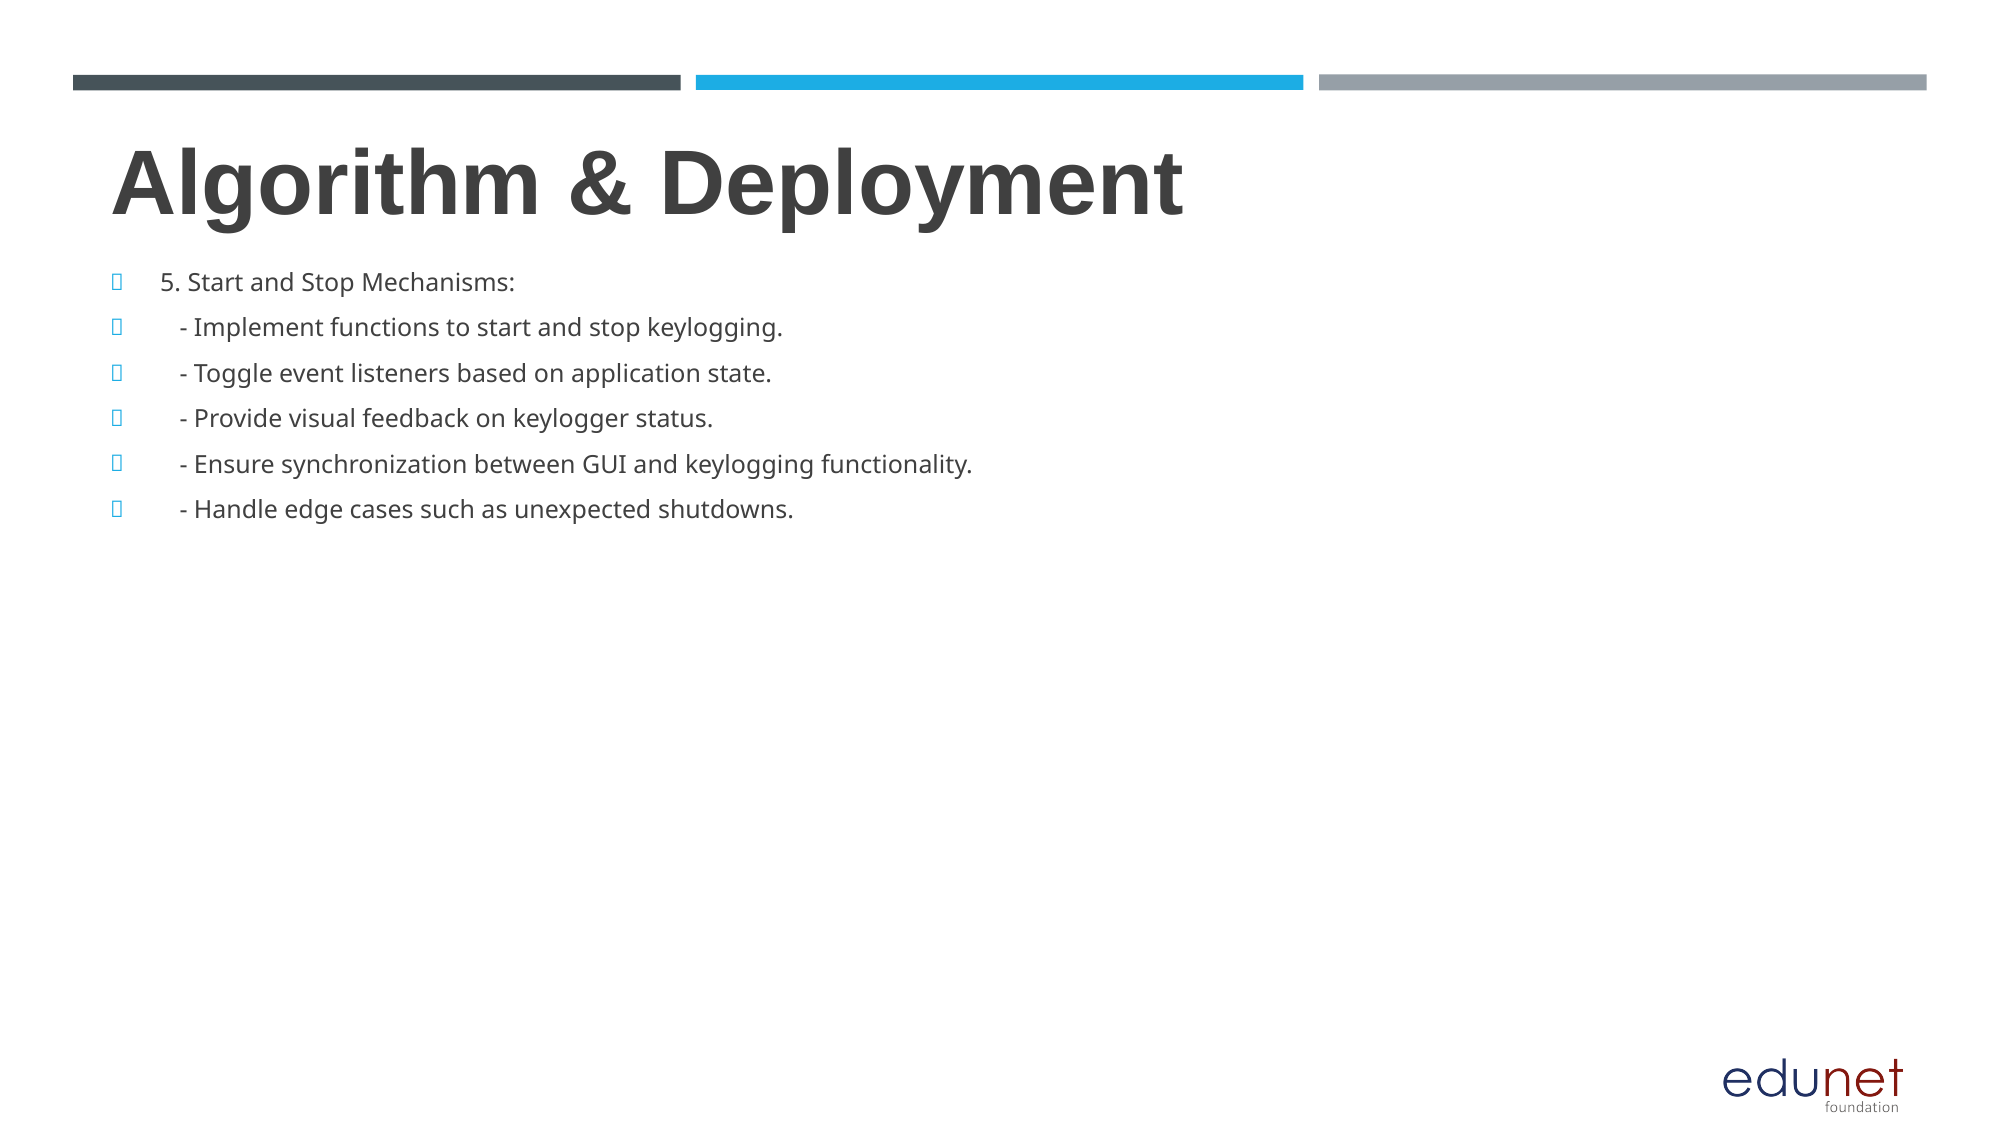

# Algorithm & Deployment
5. Start and Stop Mechanisms:
 - Implement functions to start and stop keylogging.
 - Toggle event listeners based on application state.
 - Provide visual feedback on keylogger status.
 - Ensure synchronization between GUI and keylogging functionality.
 - Handle edge cases such as unexpected shutdowns.